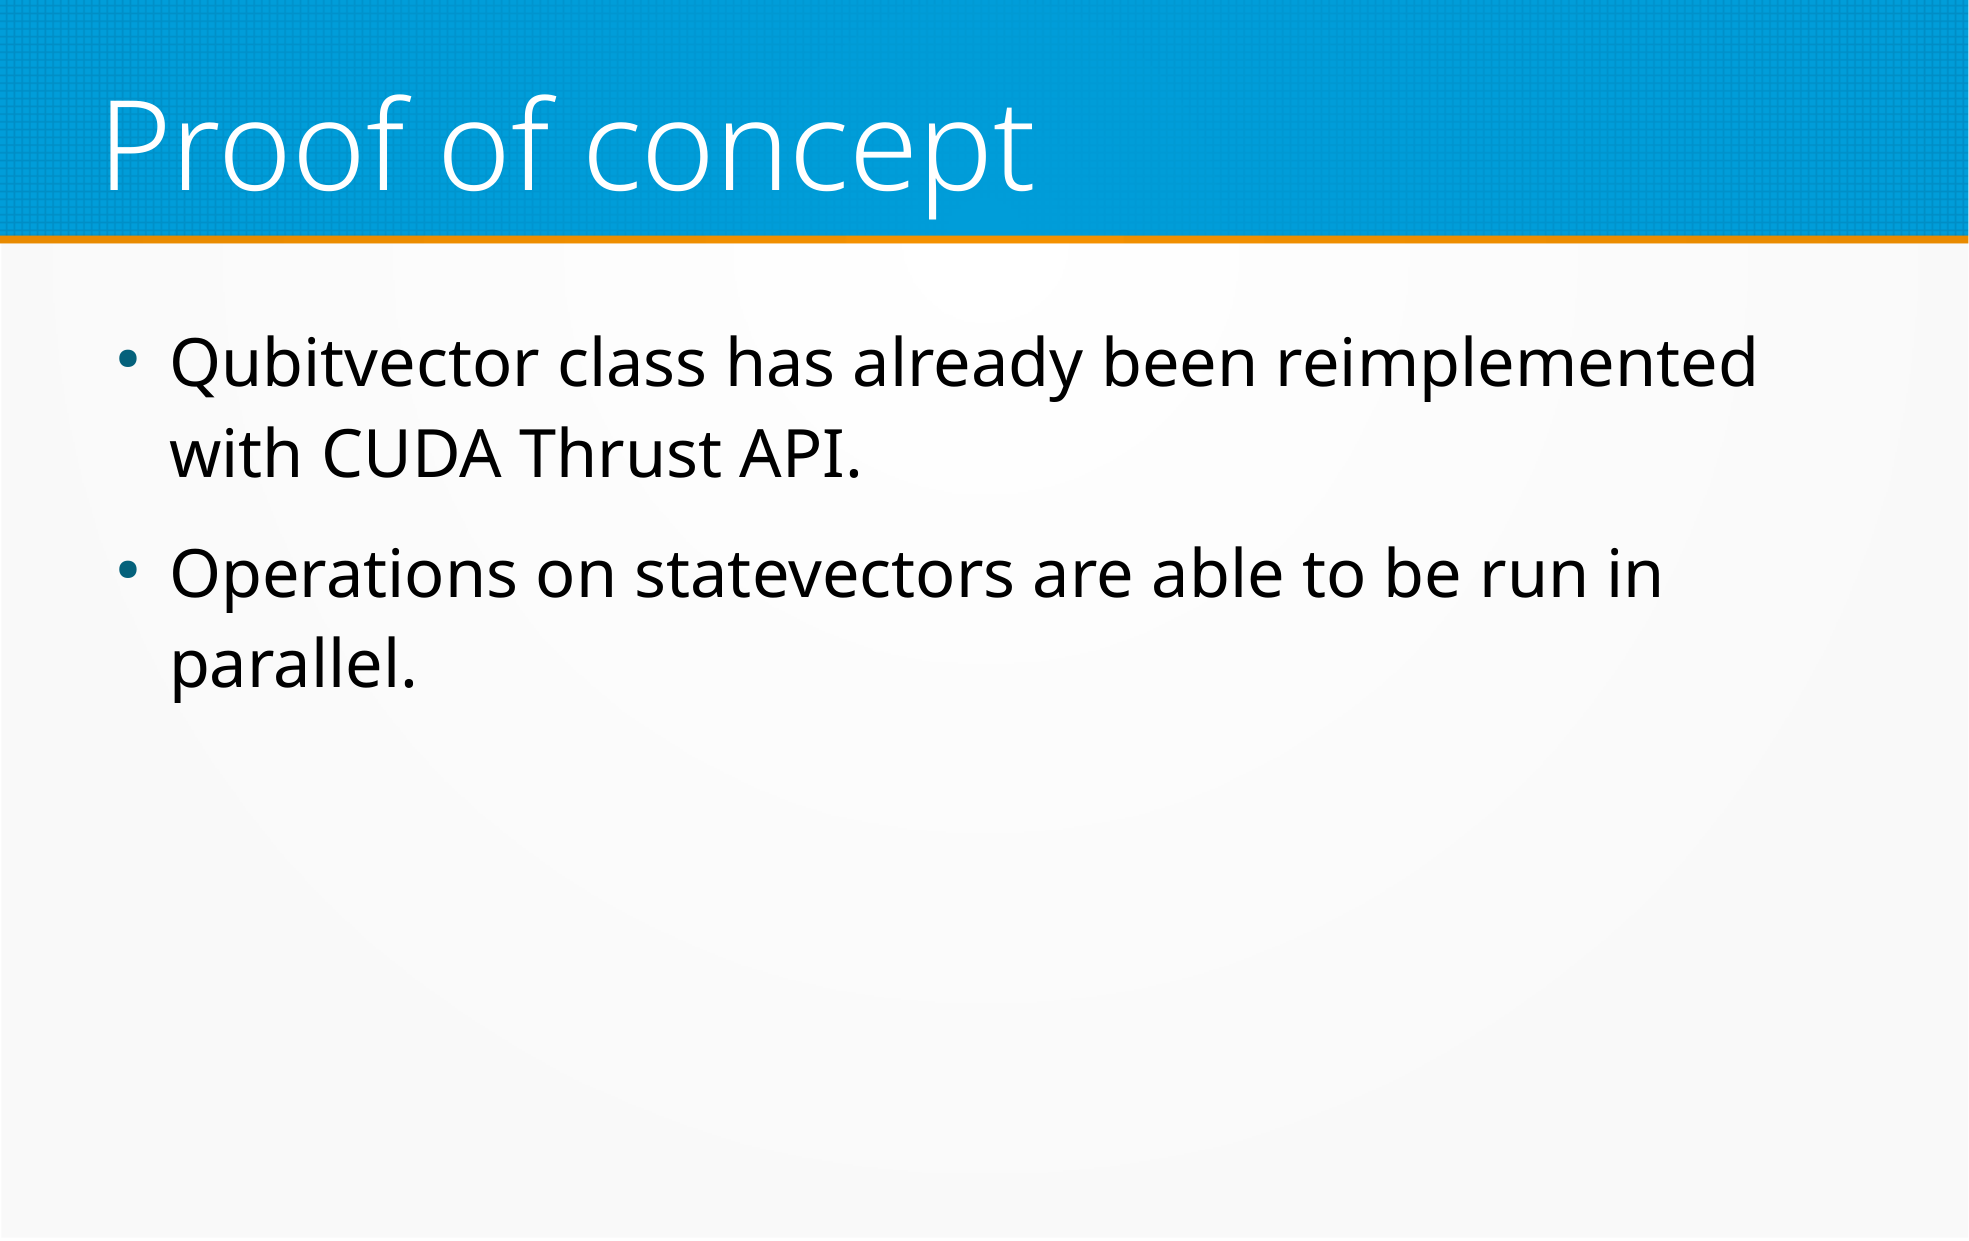

# Proof of concept
Qubitvector class has already been reimplemented with CUDA Thrust API.
Operations on statevectors are able to be run in parallel.